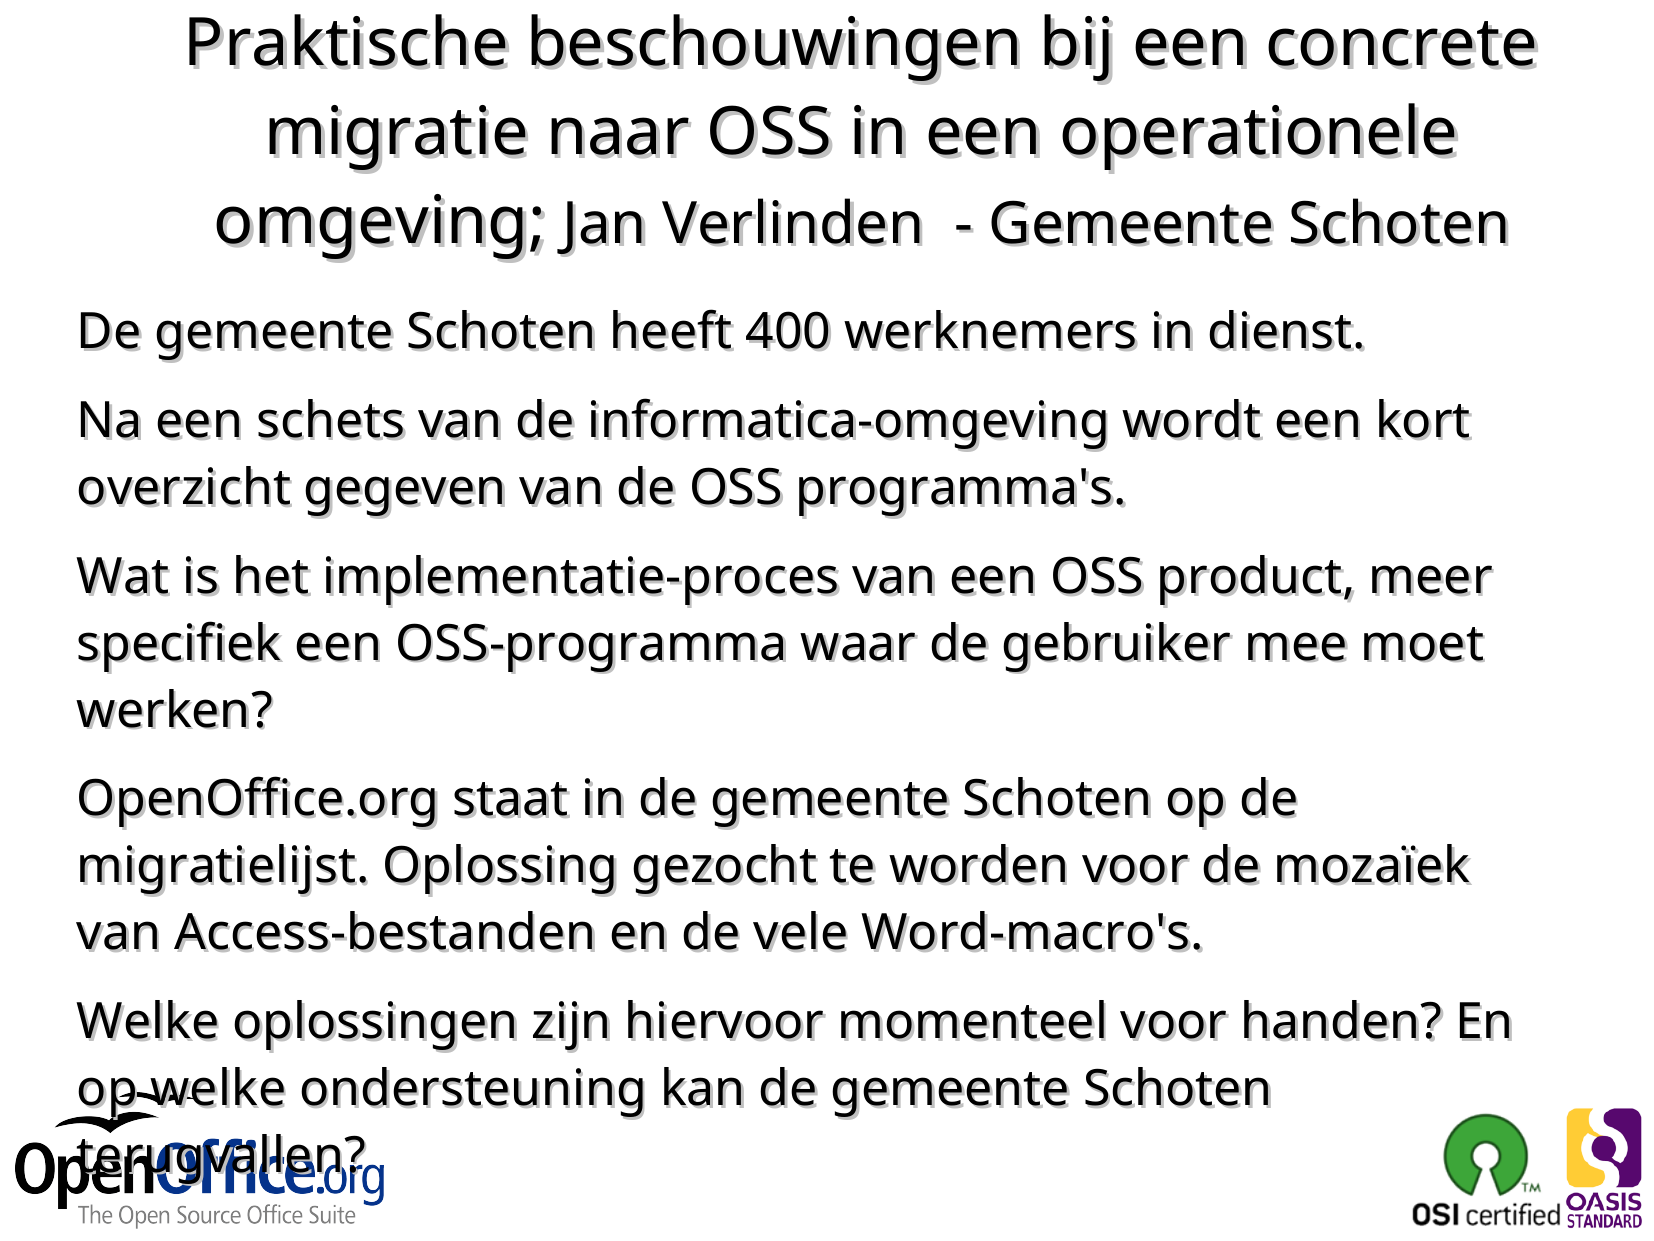

# Praktische beschouwingen bij een concrete migratie naar OSS in een operationele omgeving; Jan Verlinden - Gemeente Schoten
De gemeente Schoten heeft 400 werknemers in dienst.
Na een schets van de informatica-omgeving wordt een kort overzicht gegeven van de OSS programma's.
Wat is het implementatie-proces van een OSS product, meer specifiek een OSS-programma waar de gebruiker mee moet werken?
OpenOffice.org staat in de gemeente Schoten op de migratielijst. Oplossing gezocht te worden voor de mozaïek van Access-bestanden en de vele Word-macro's.
Welke oplossingen zijn hiervoor momenteel voor handen? En op welke ondersteuning kan de gemeente Schoten terugvallen?